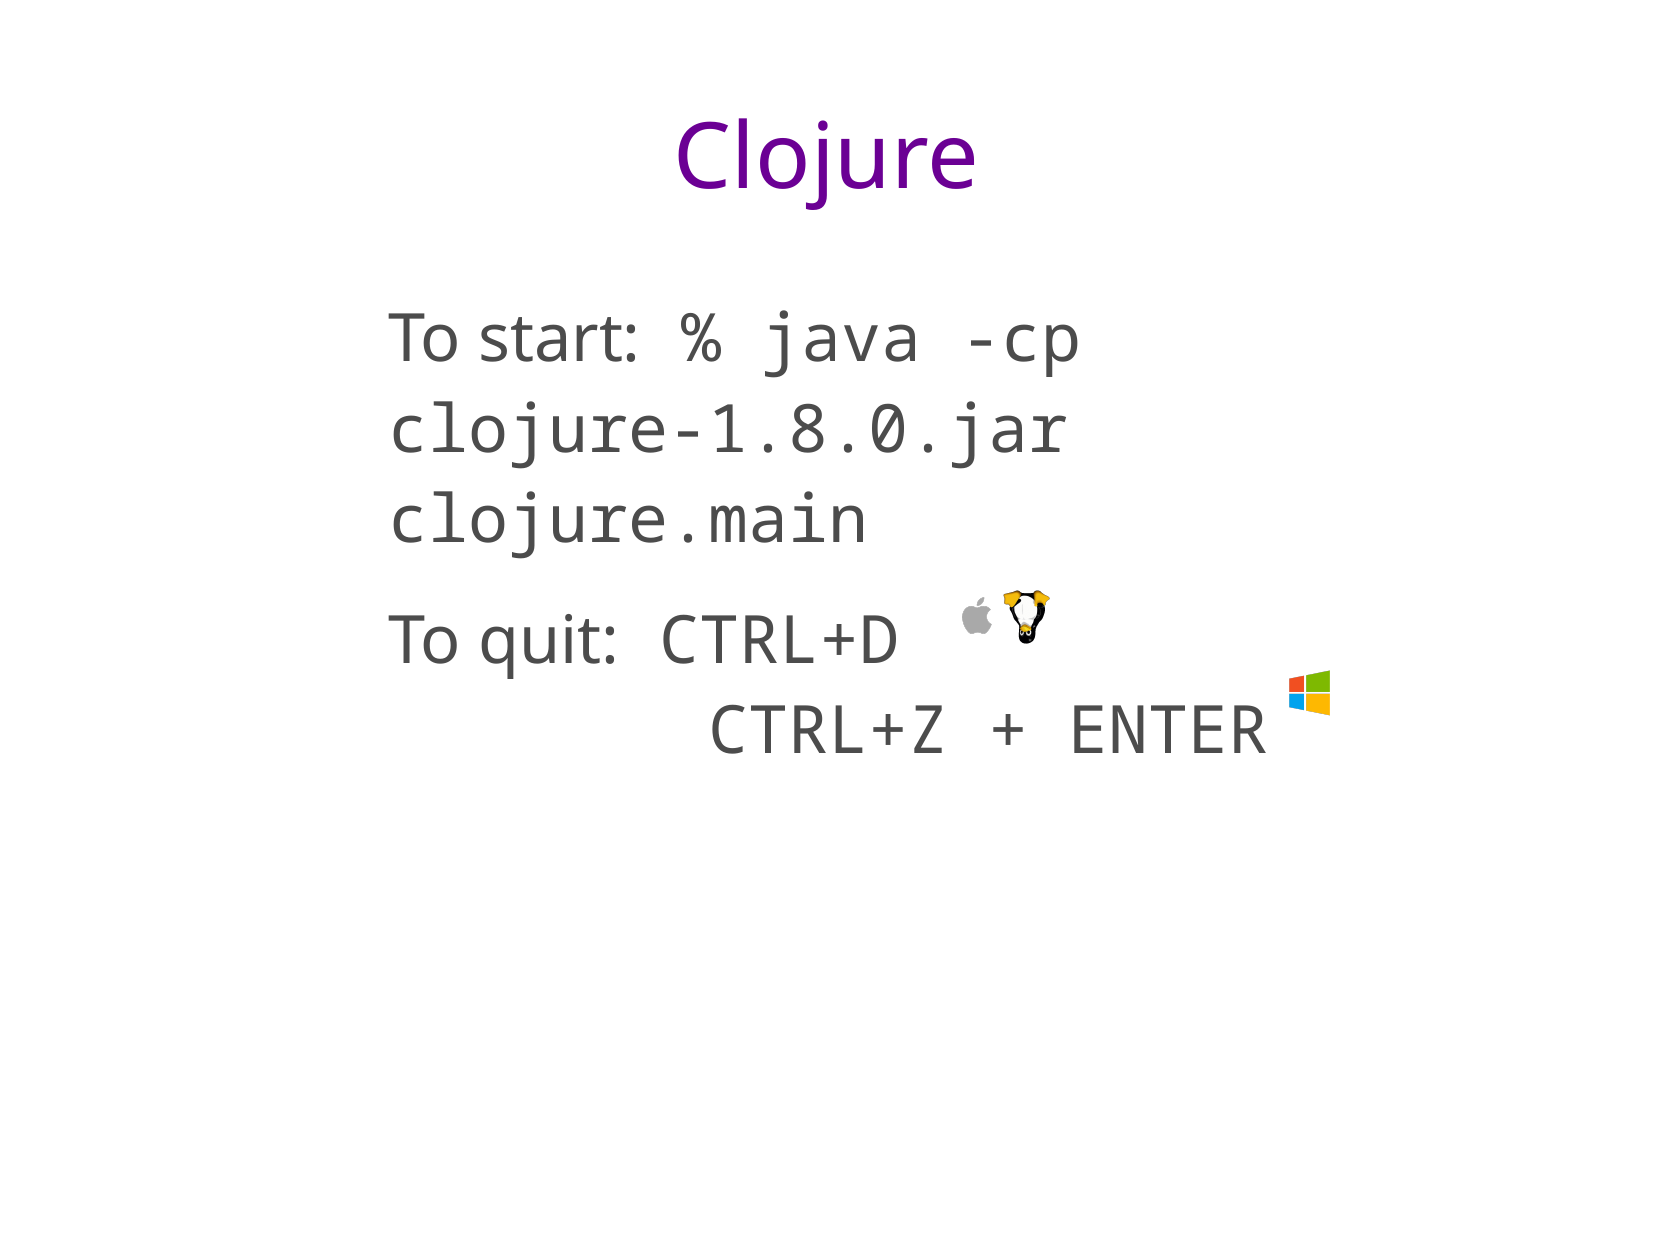

# Clojure
To start: % java -cp clojure-1.8.0.jar clojure.main
To quit: CTRL+D
 CTRL+Z + ENTER